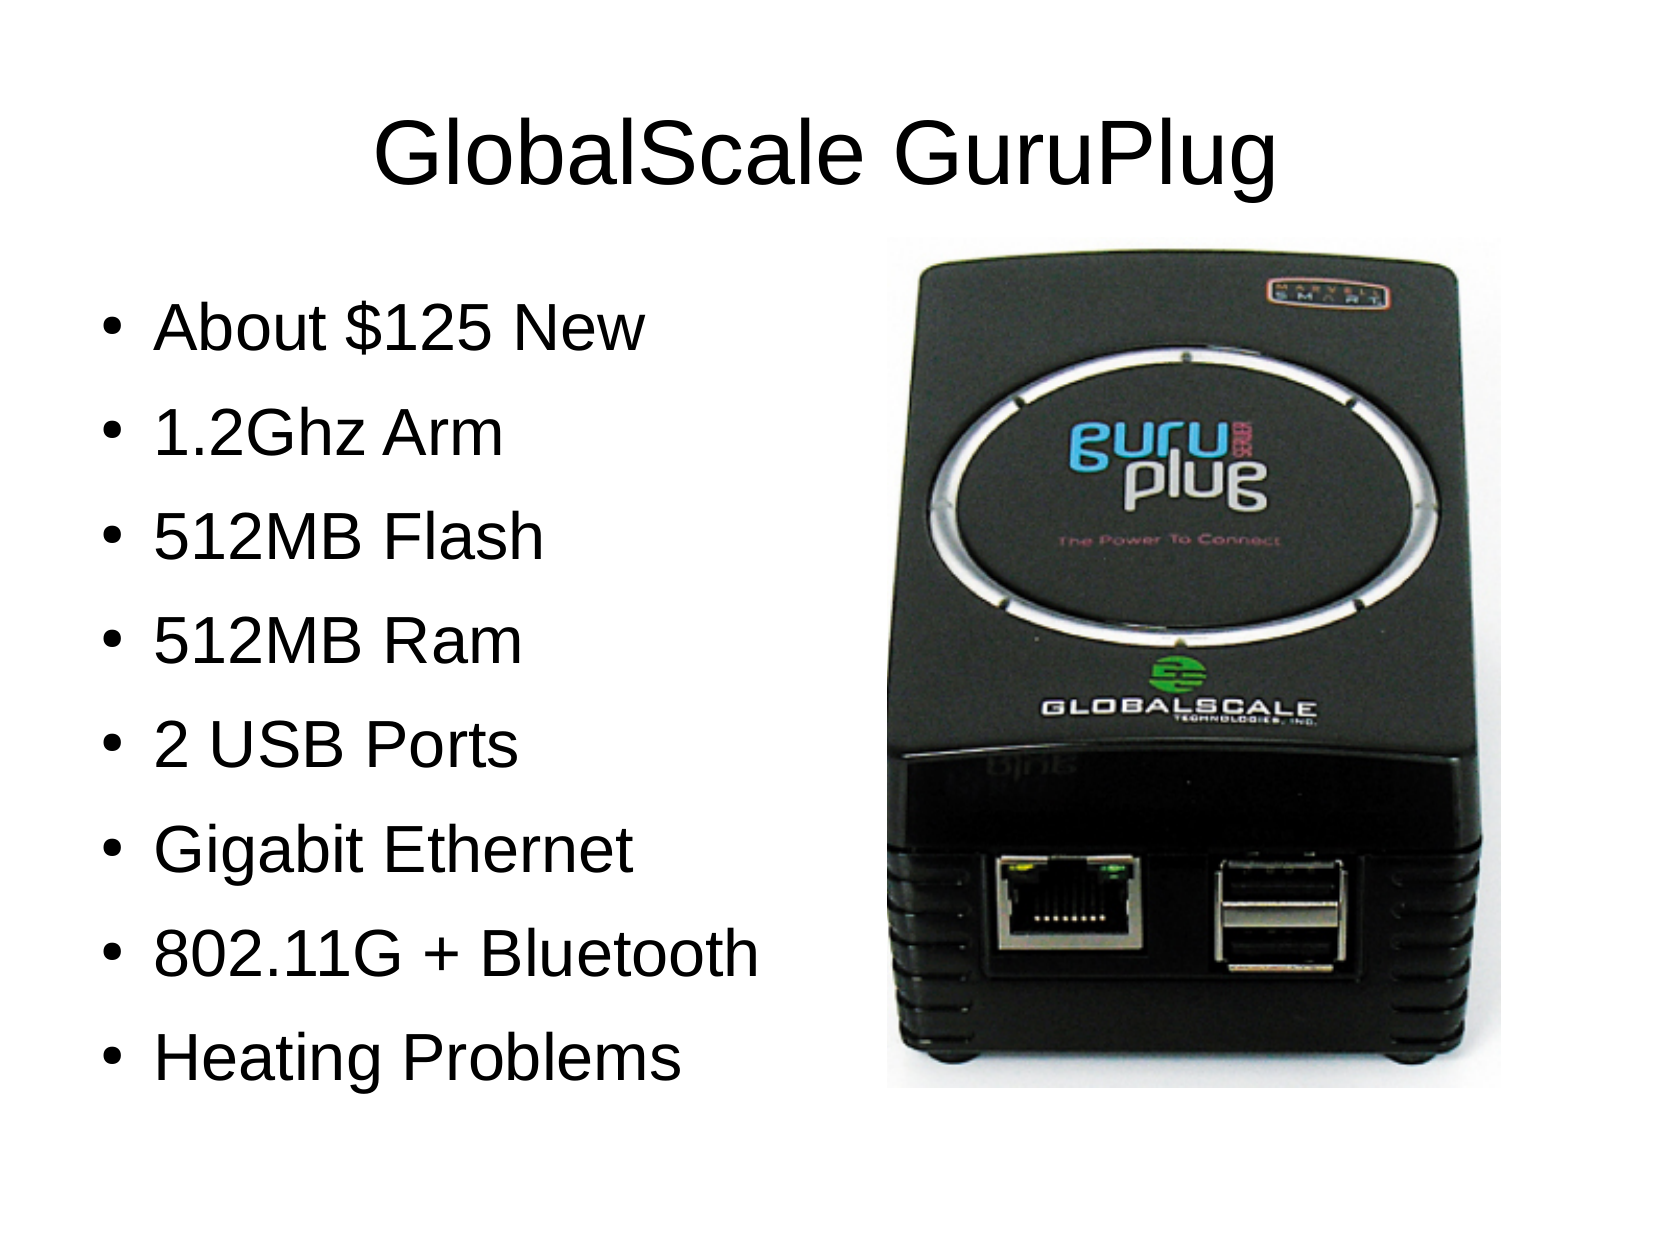

# GlobalScale GuruPlug
About $125 New
1.2Ghz Arm
512MB Flash
512MB Ram
2 USB Ports
Gigabit Ethernet
802.11G + Bluetooth
Heating Problems